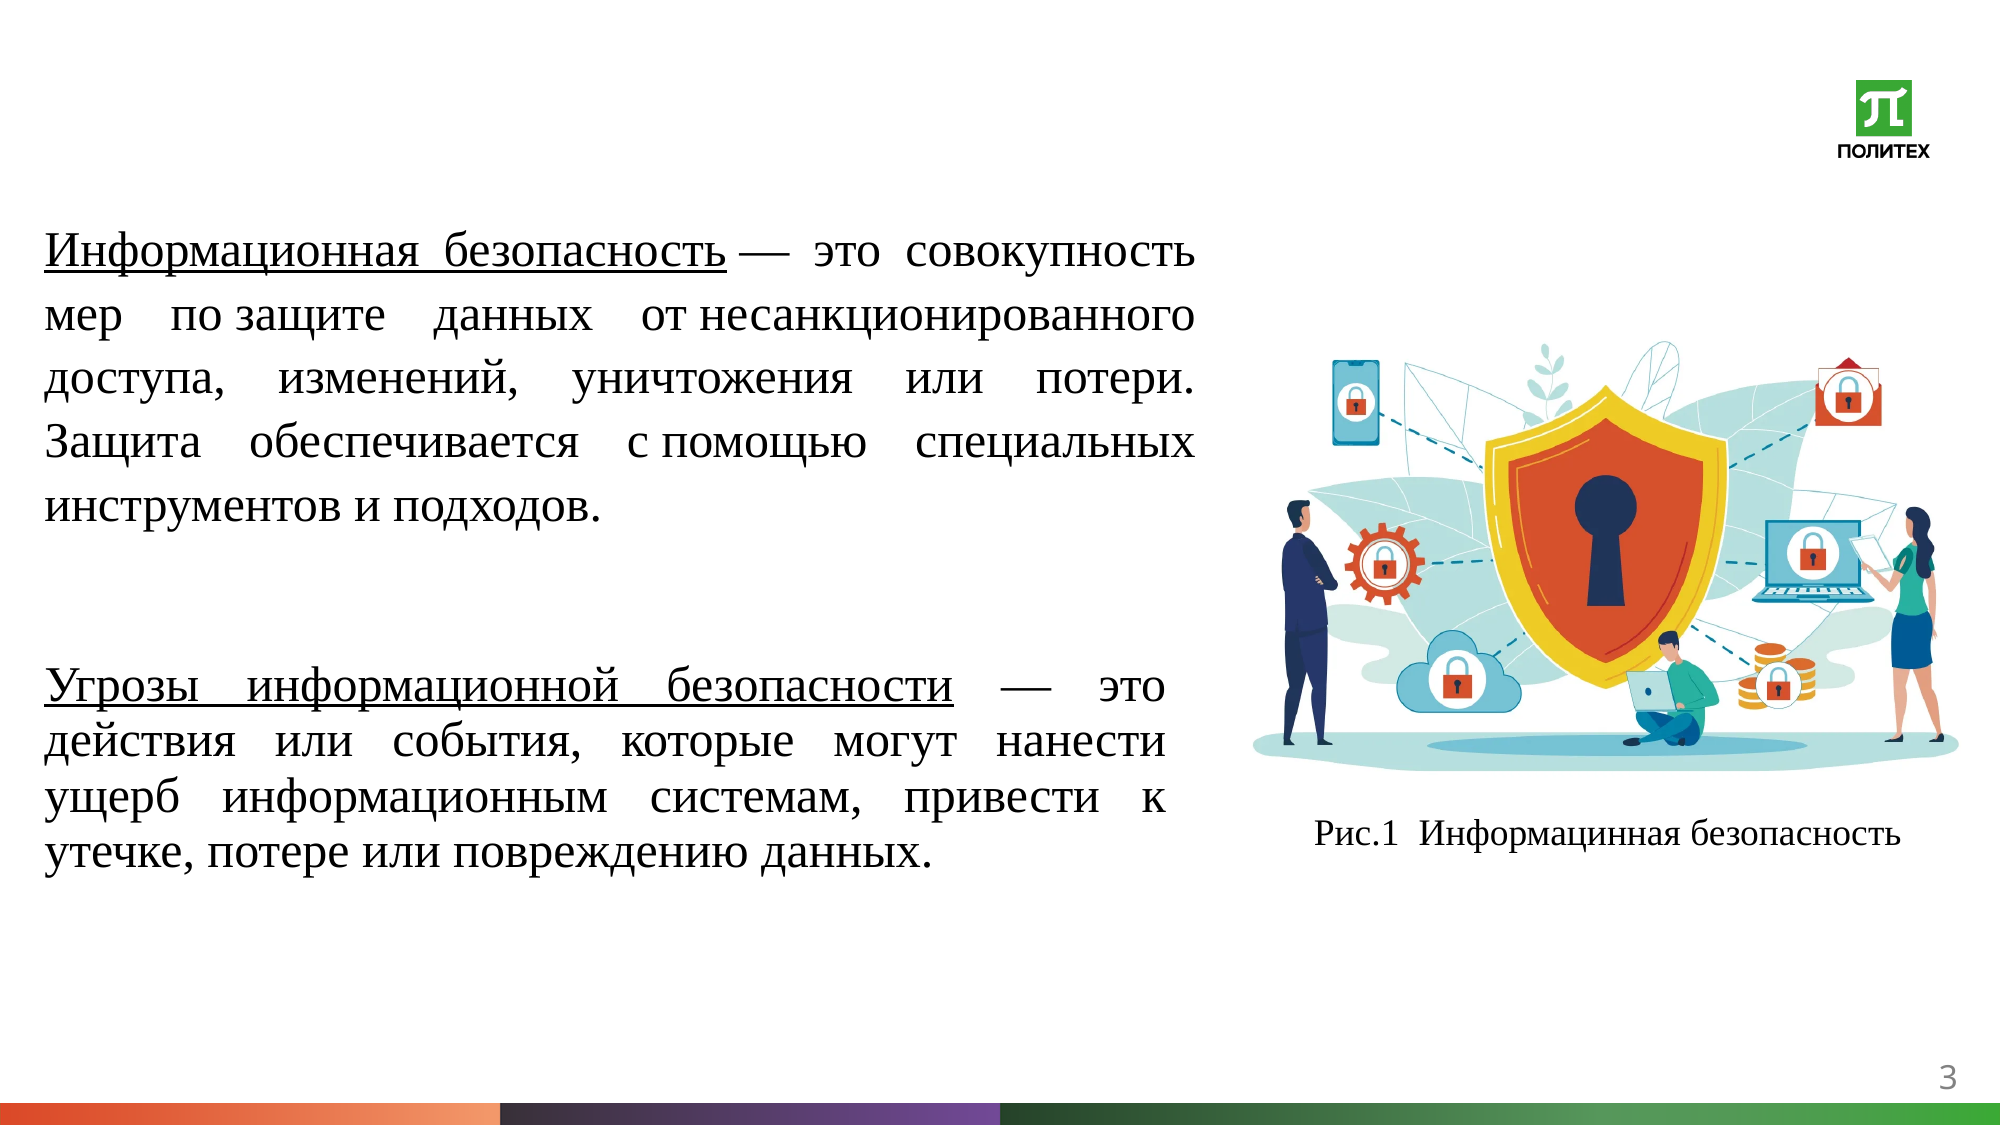

Информационная безопасность — это совокупность мер по защите данных от несанкционированного доступа, изменений, уничтожения или потери. Защита обеспечивается с помощью специальных инструментов и подходов.
Угрозы информационной безопасности — это действия или события, которые могут нанести ущерб информационным системам, привести к утечке, потере или повреждению данных.
Рис.1 Информацинная безопасноcть
3